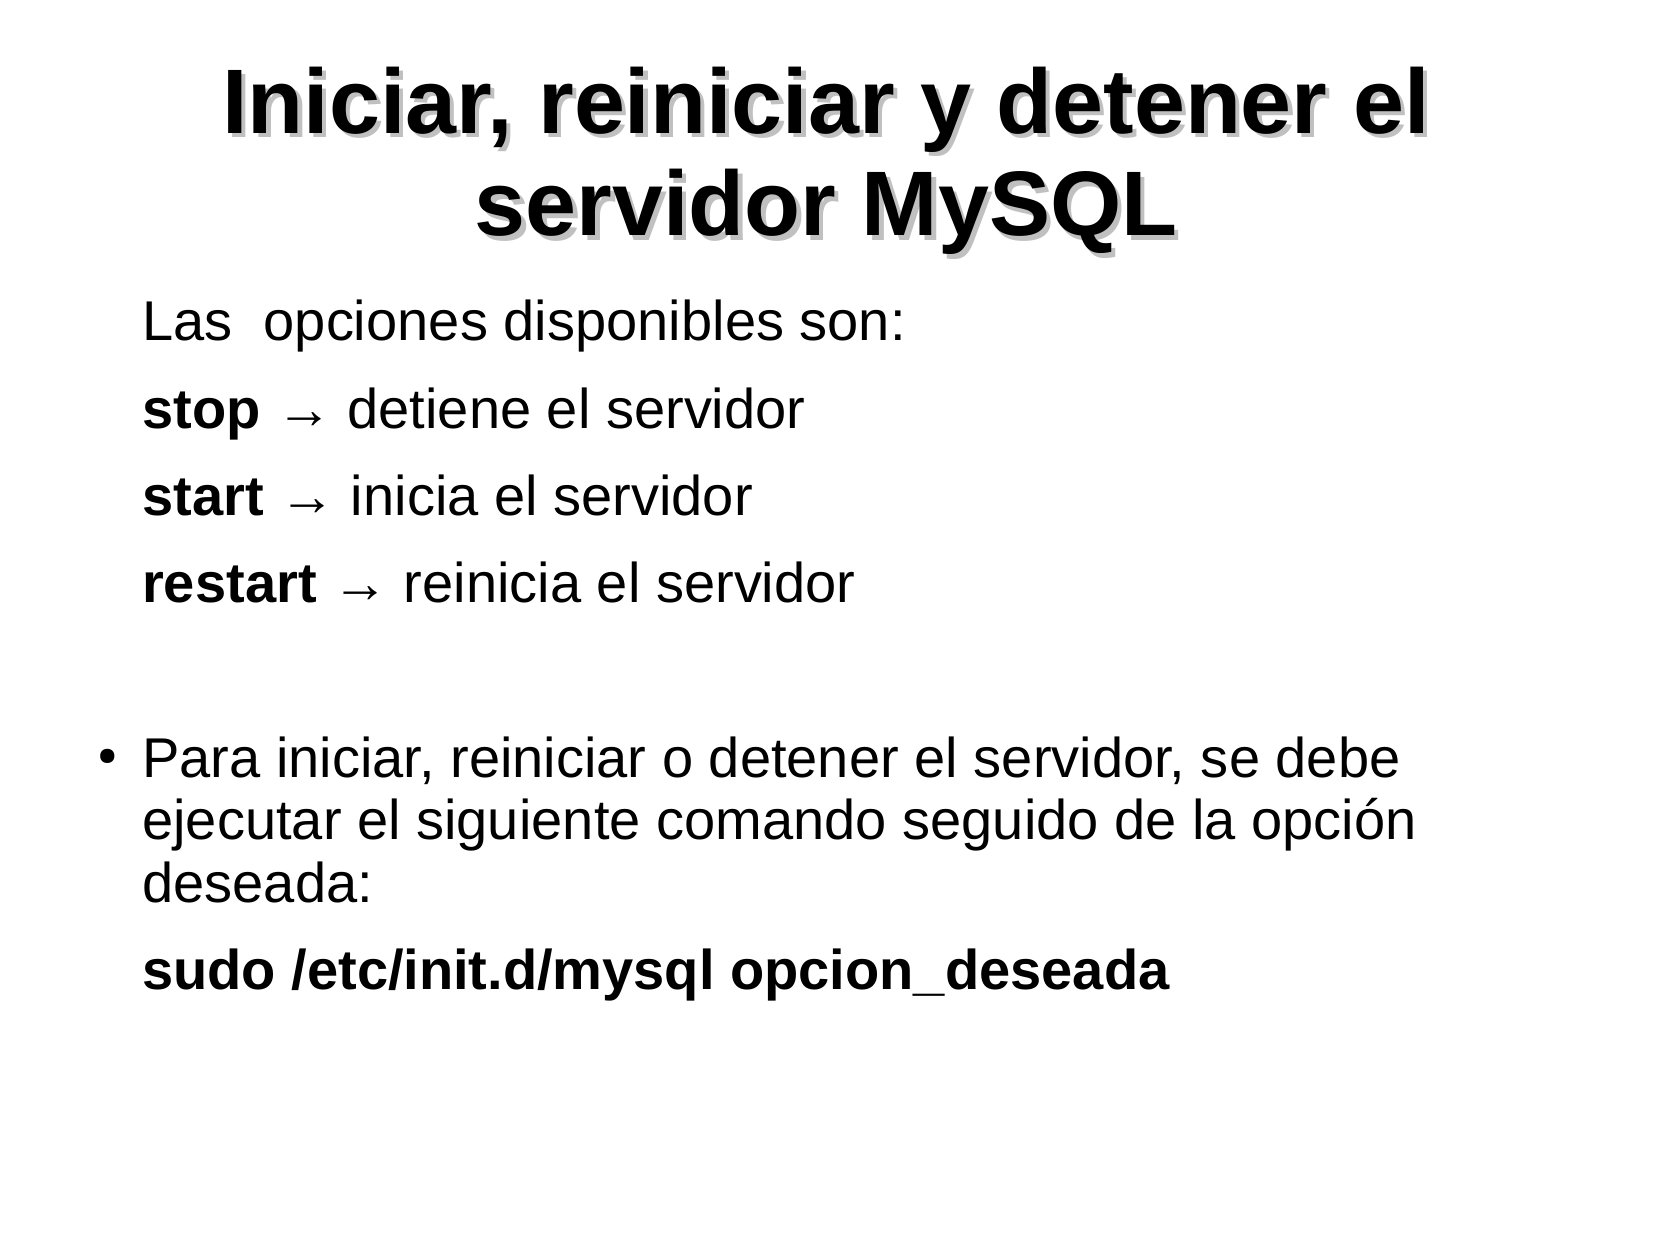

# Iniciar, reiniciar y detener el servidor MySQL
Las opciones disponibles son:
stop → detiene el servidor
start → inicia el servidor
restart → reinicia el servidor
Para iniciar, reiniciar o detener el servidor, se debe ejecutar el siguiente comando seguido de la opción deseada:
sudo /etc/init.d/mysql opcion_deseada